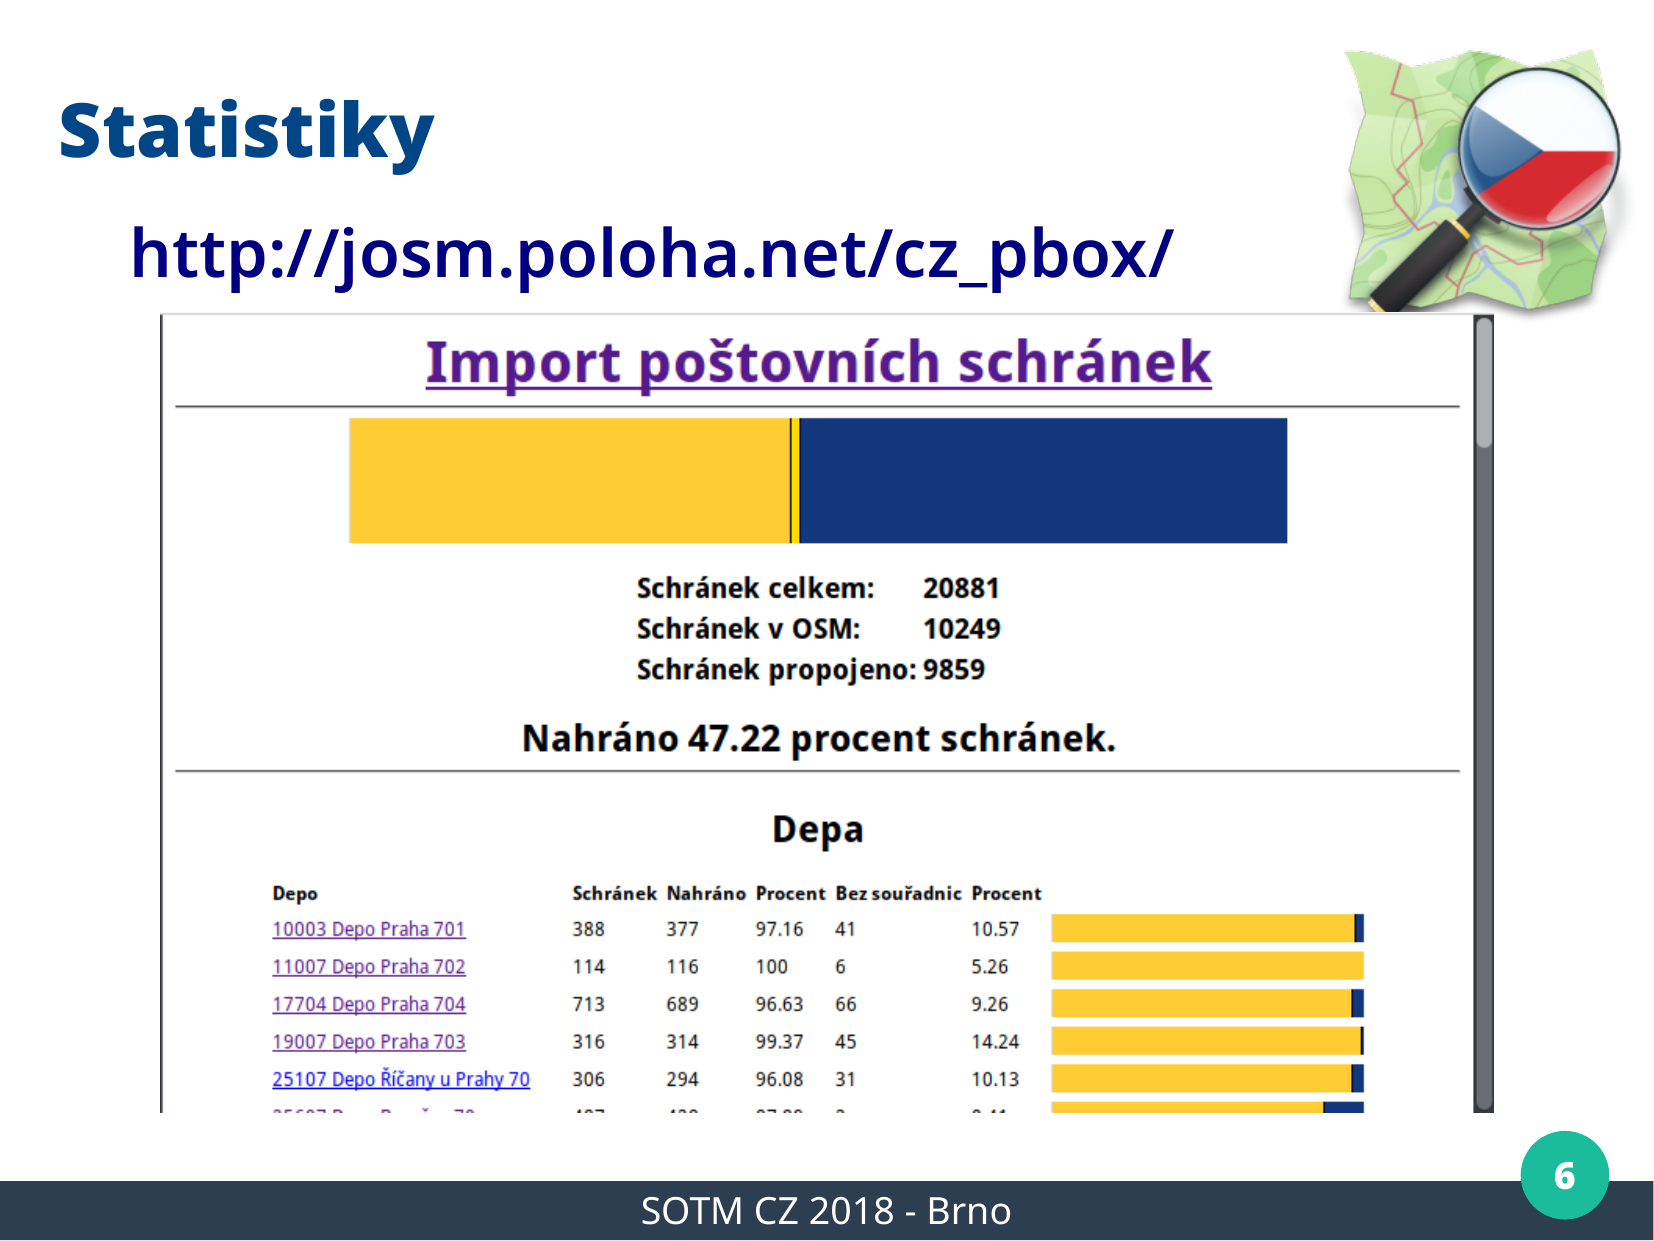

# Statistiky
http://josm.poloha.net/cz_pbox/
6
SOTM CZ 2018 - Brno